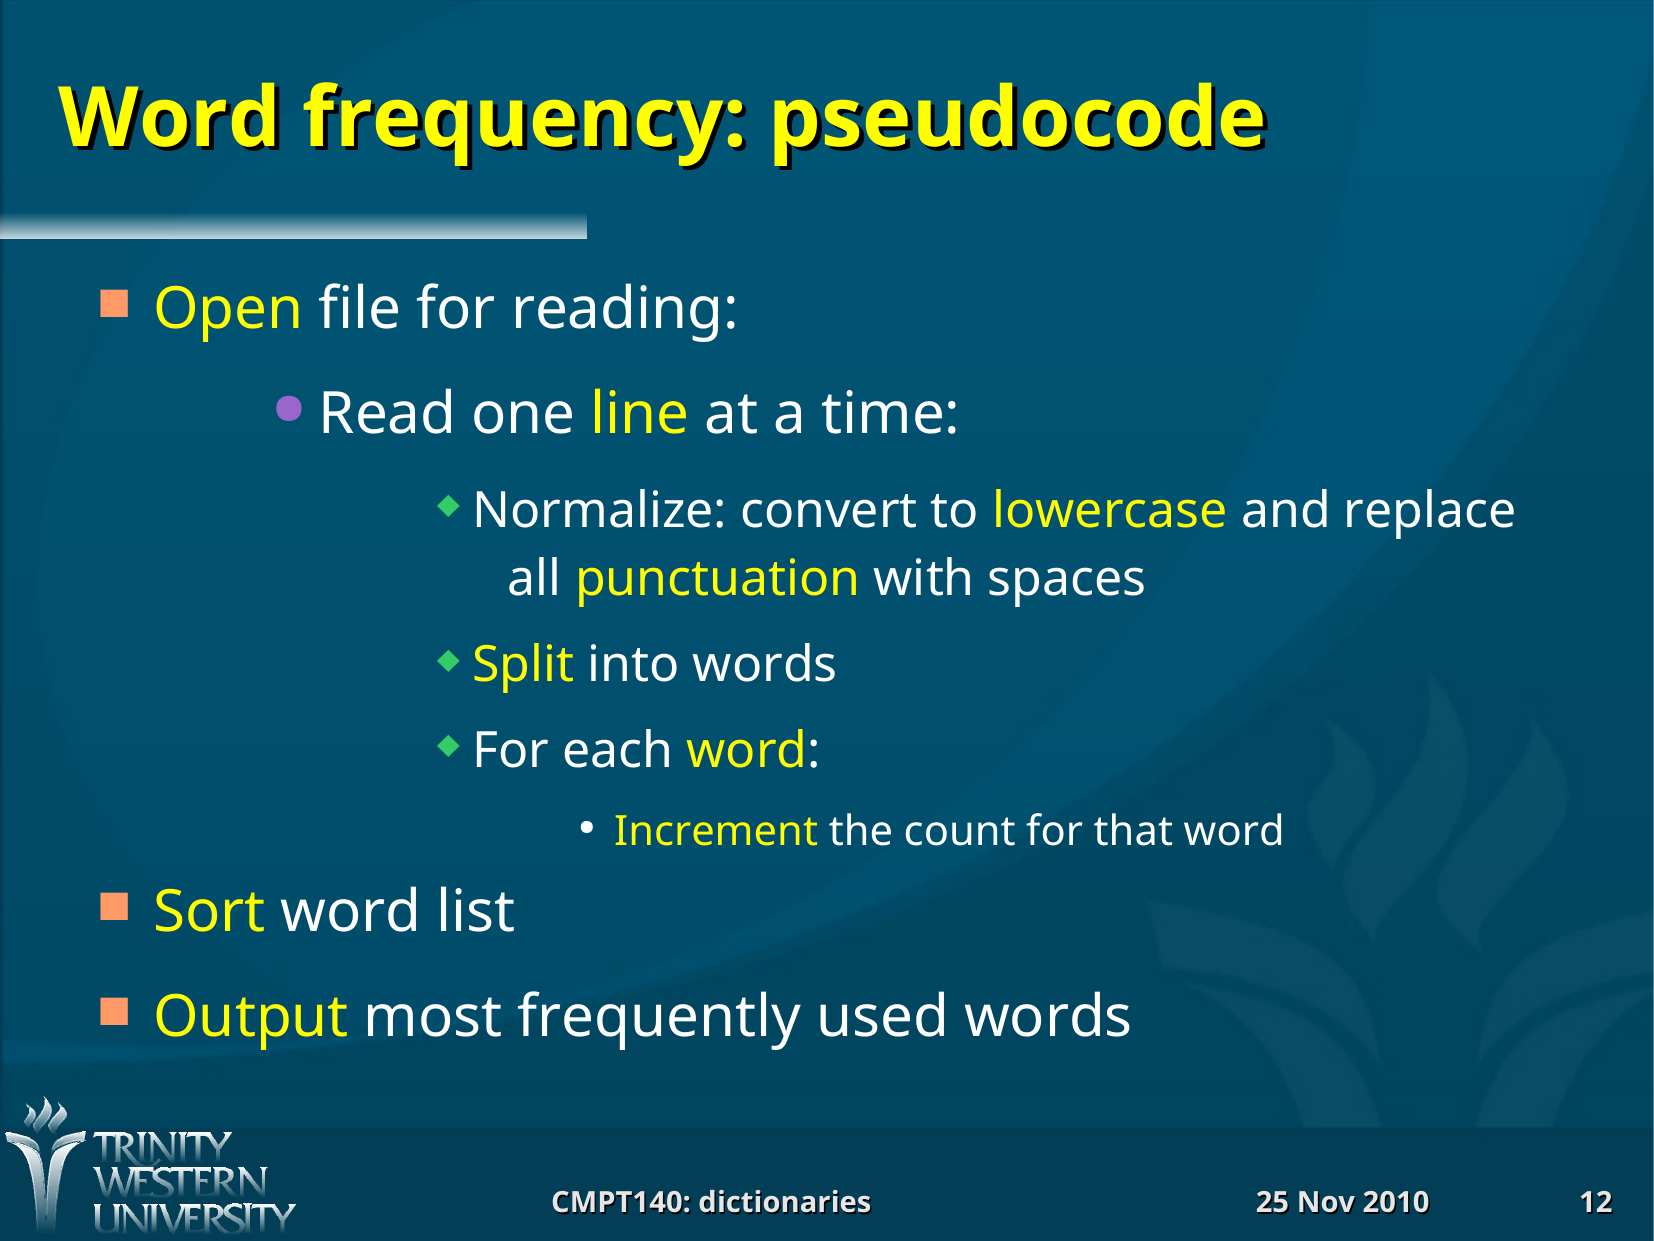

# Word frequency: pseudocode
Open file for reading:
Read one line at a time:
Normalize: convert to lowercase and replace all punctuation with spaces
Split into words
For each word:
Increment the count for that word
Sort word list
Output most frequently used words
CMPT140: dictionaries
25 Nov 2010
12